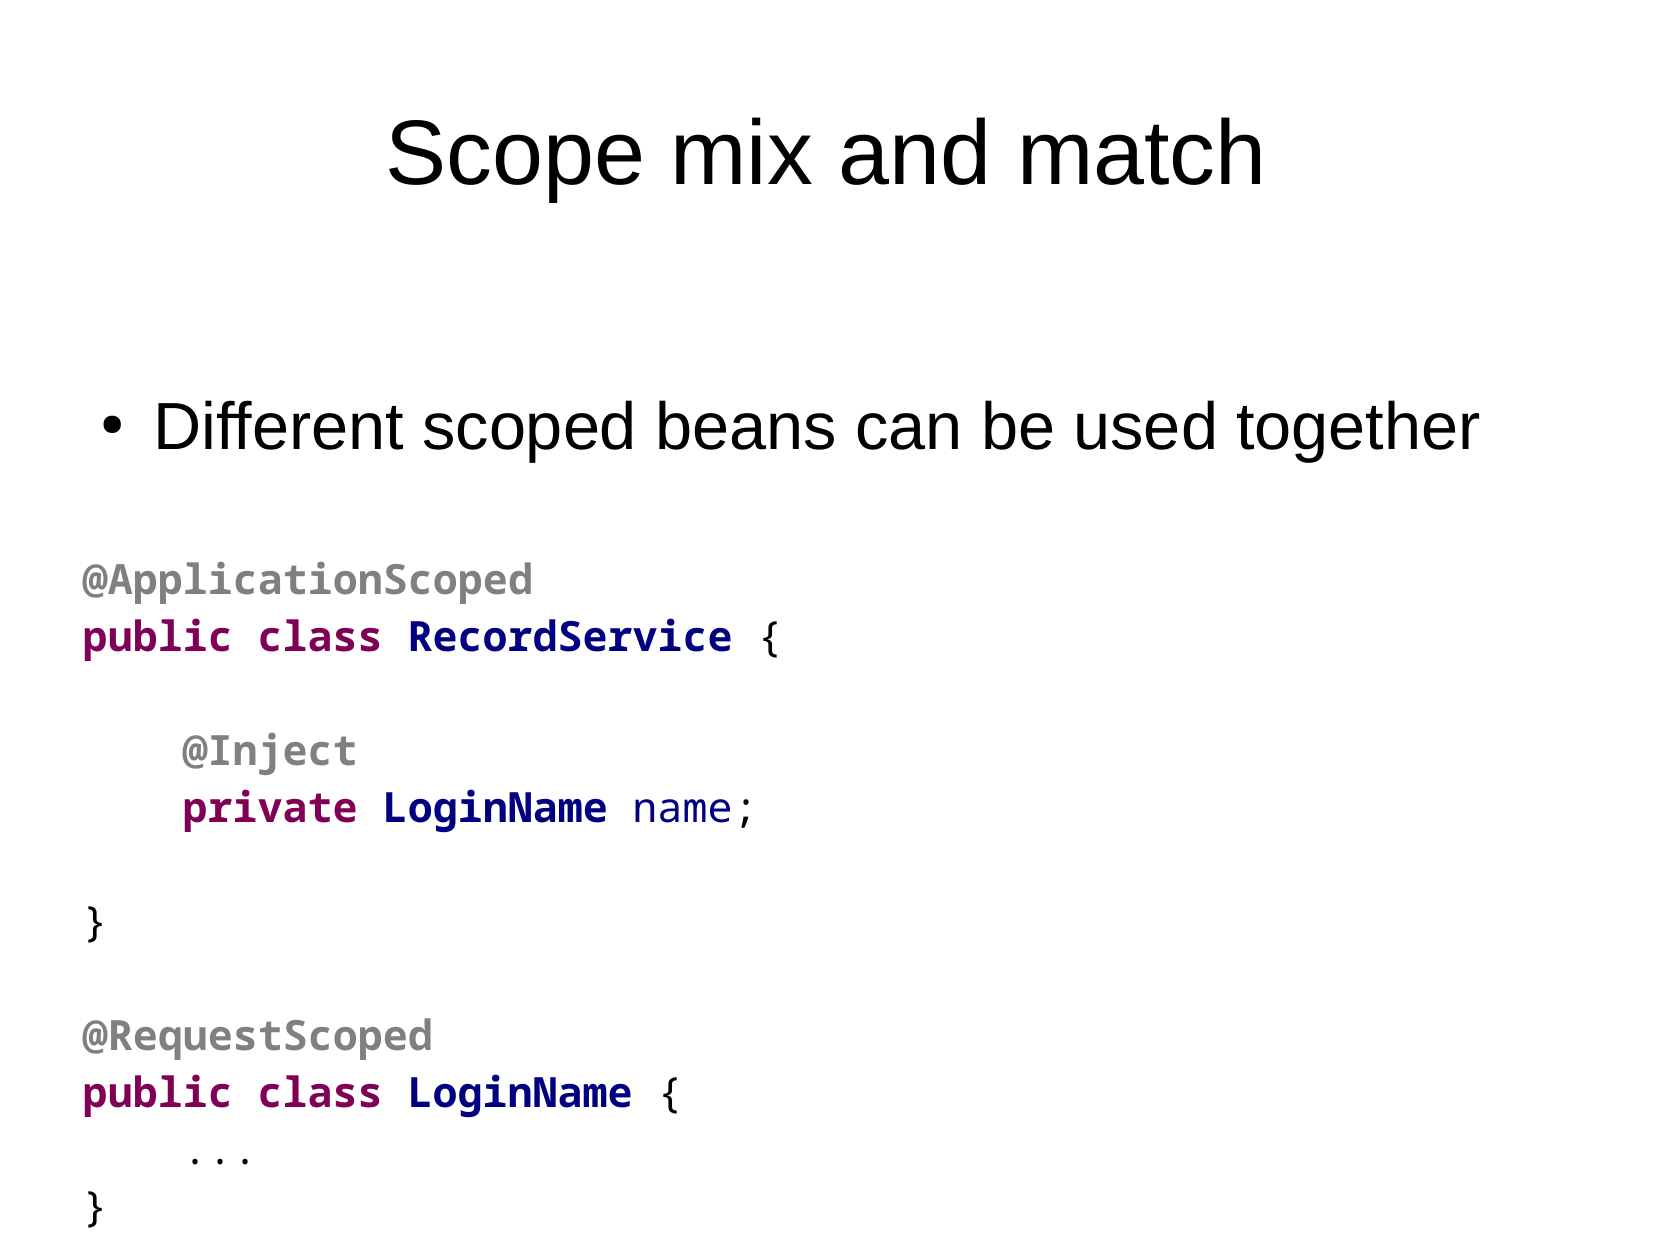

# Scope mix and match
Different scoped beans can be used together
@ApplicationScoped
public class RecordService {
 @Inject
 private LoginName name;
}
@RequestScoped
public class LoginName {
 ...
}